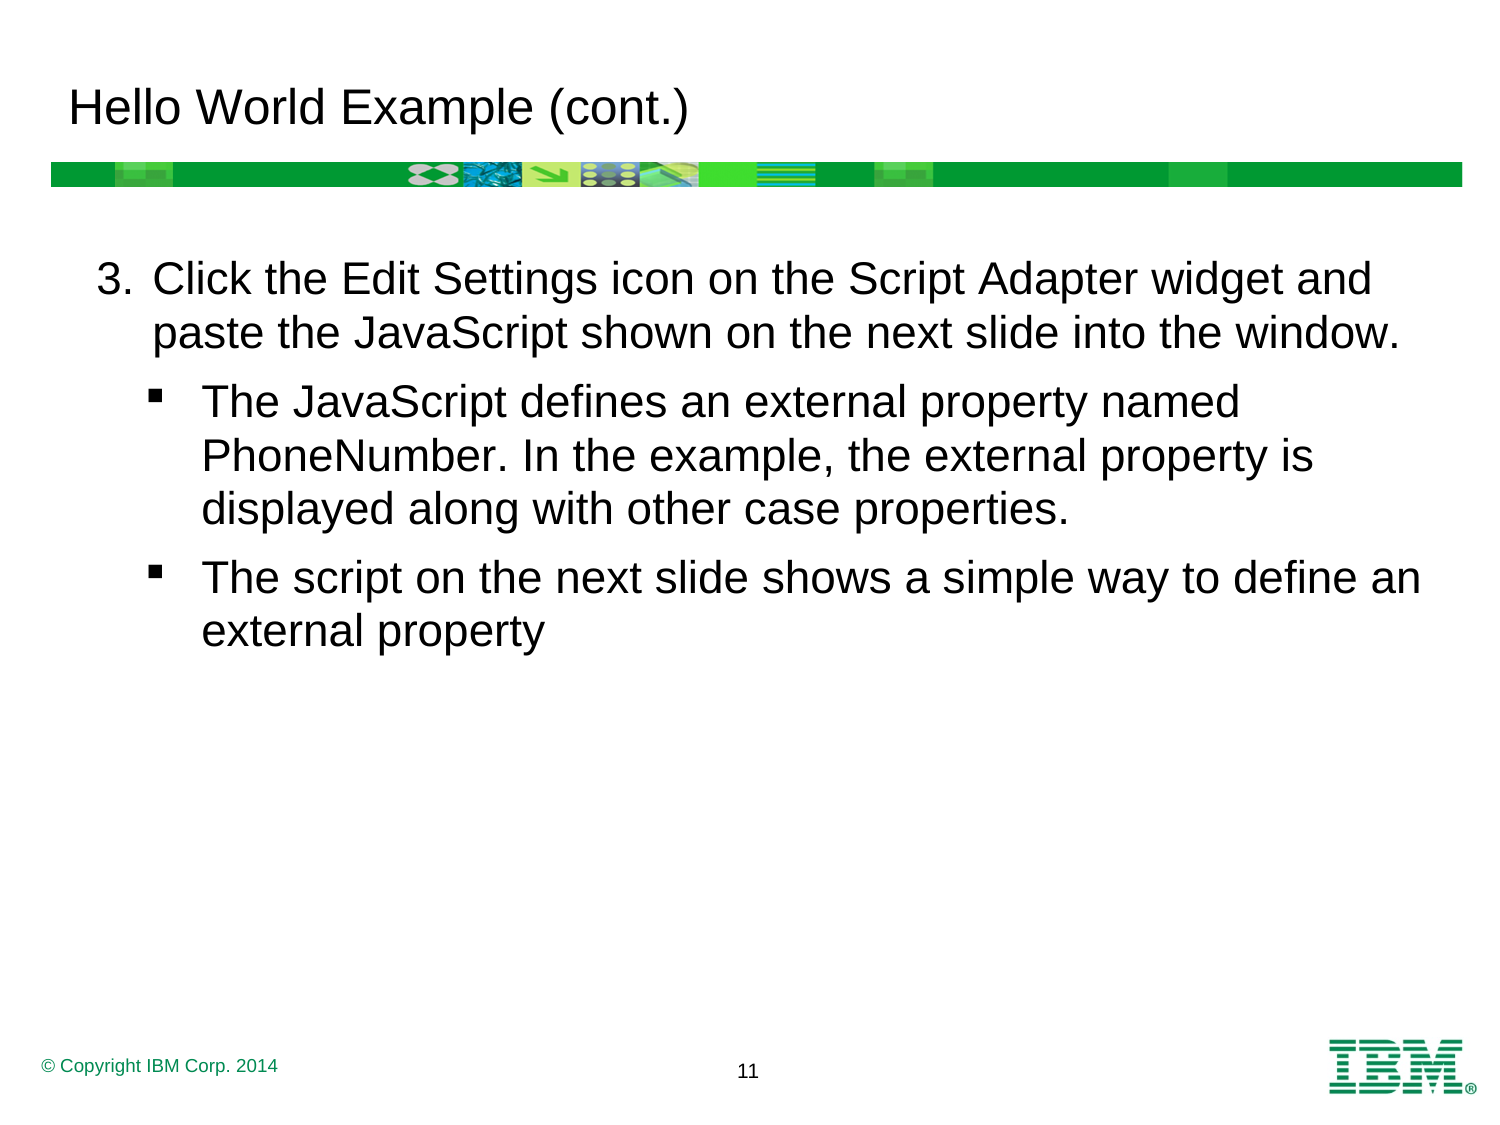

# Hello World Example (cont.)
Click the Edit Settings icon on the Script Adapter widget and paste the JavaScript shown on the next slide into the window.
The JavaScript defines an external property named PhoneNumber. In the example, the external property is displayed along with other case properties.
The script on the next slide shows a simple way to define an external property
11